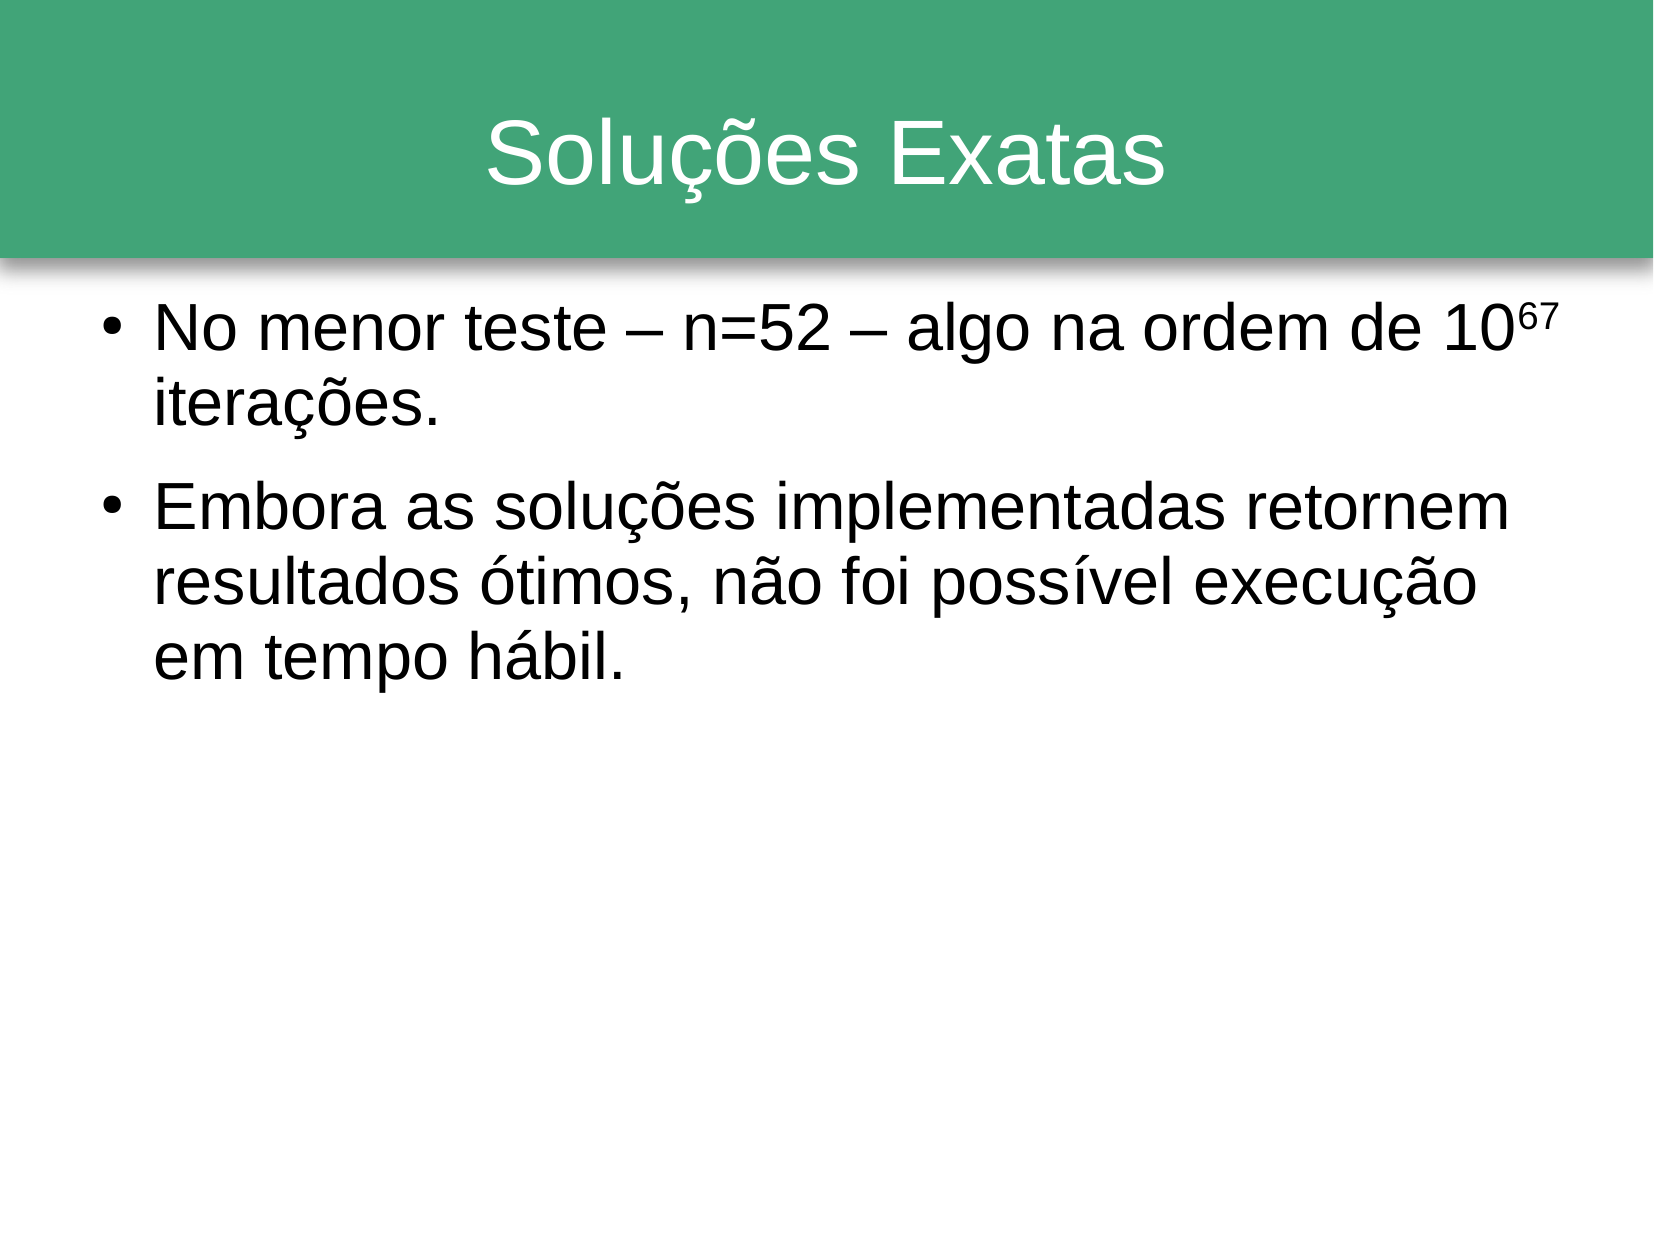

# Soluções Exatas
No menor teste – n=52 – algo na ordem de 1067 iterações.
Embora as soluções implementadas retornem resultados ótimos, não foi possível execução em tempo hábil.